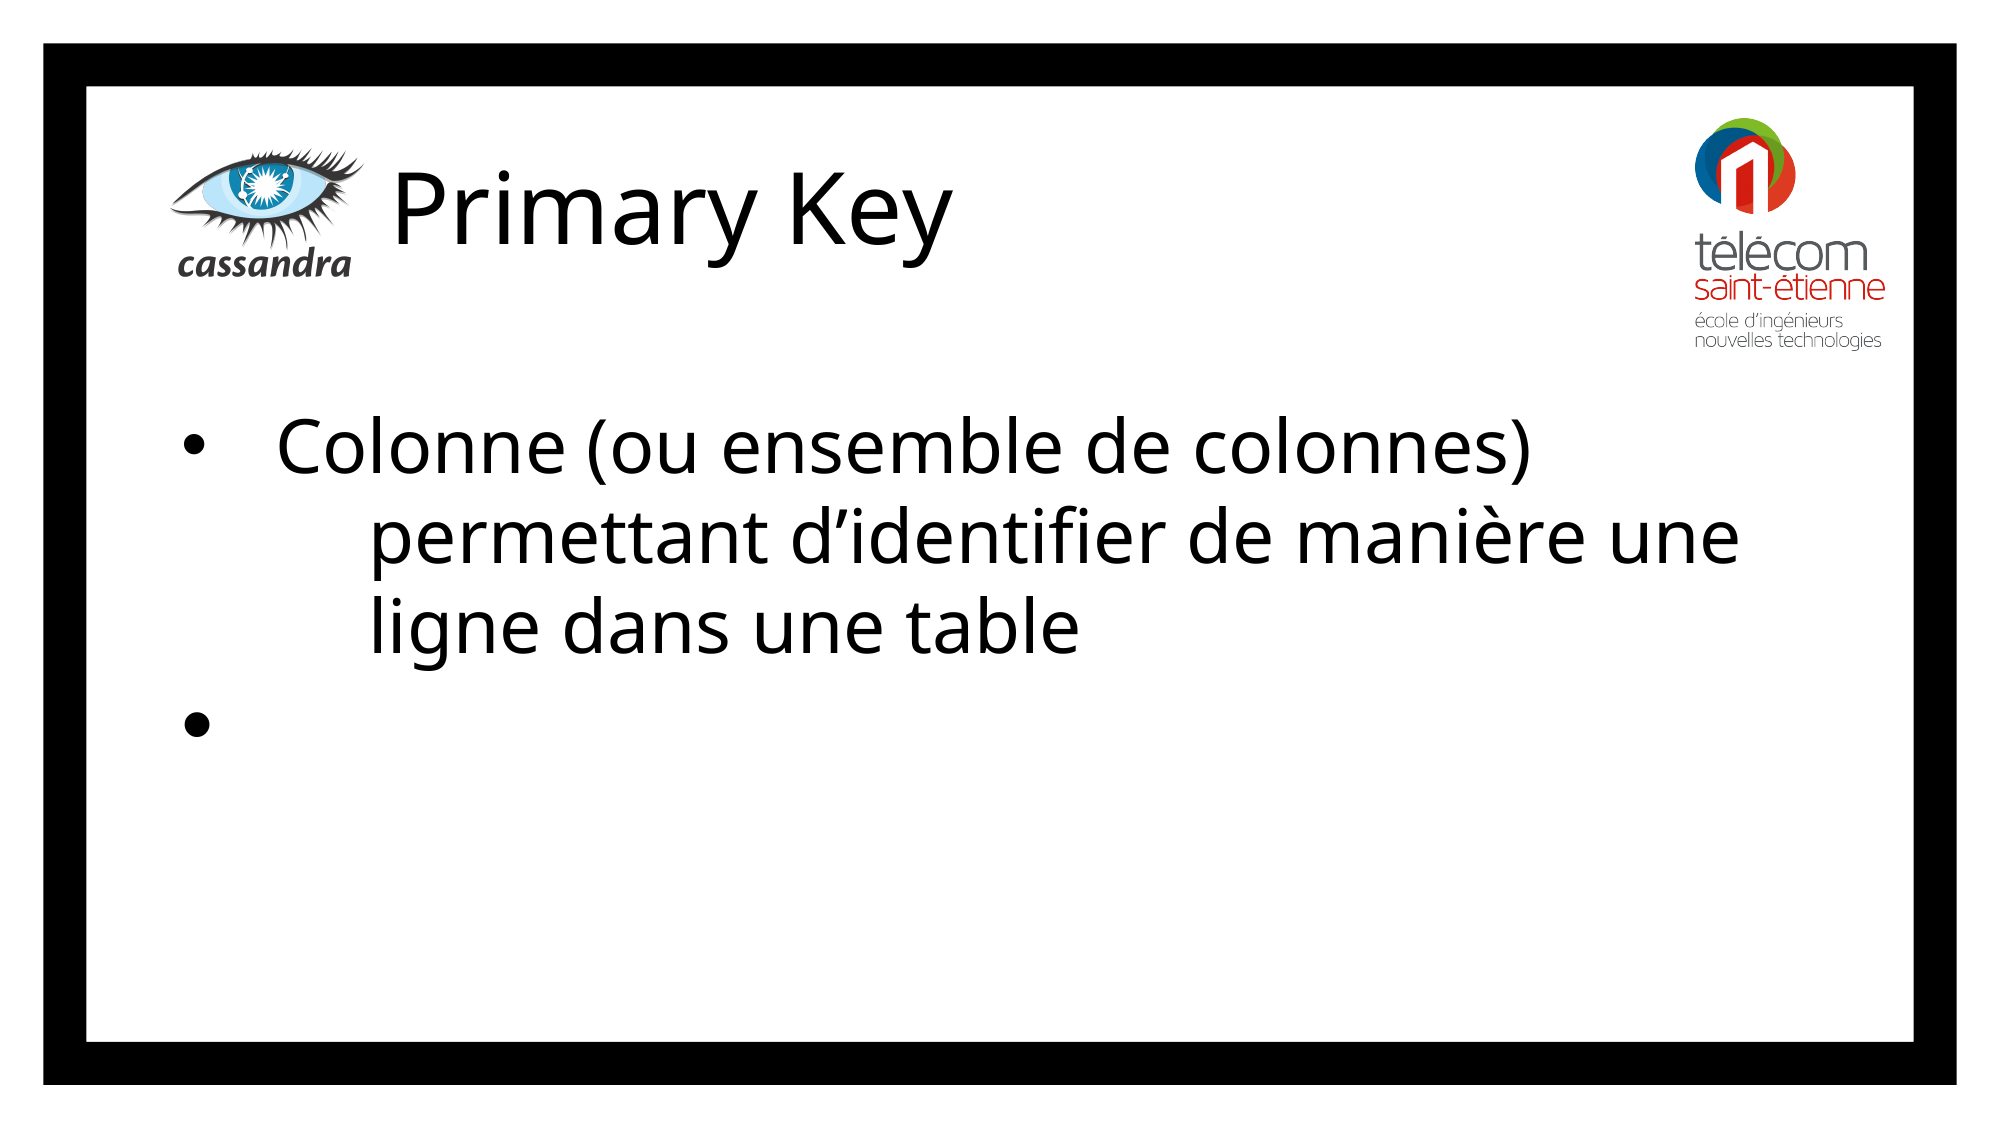

# Primary Key
Colonne (ou ensemble de colonnes) permettant d’identifier de manière une ligne dans une table